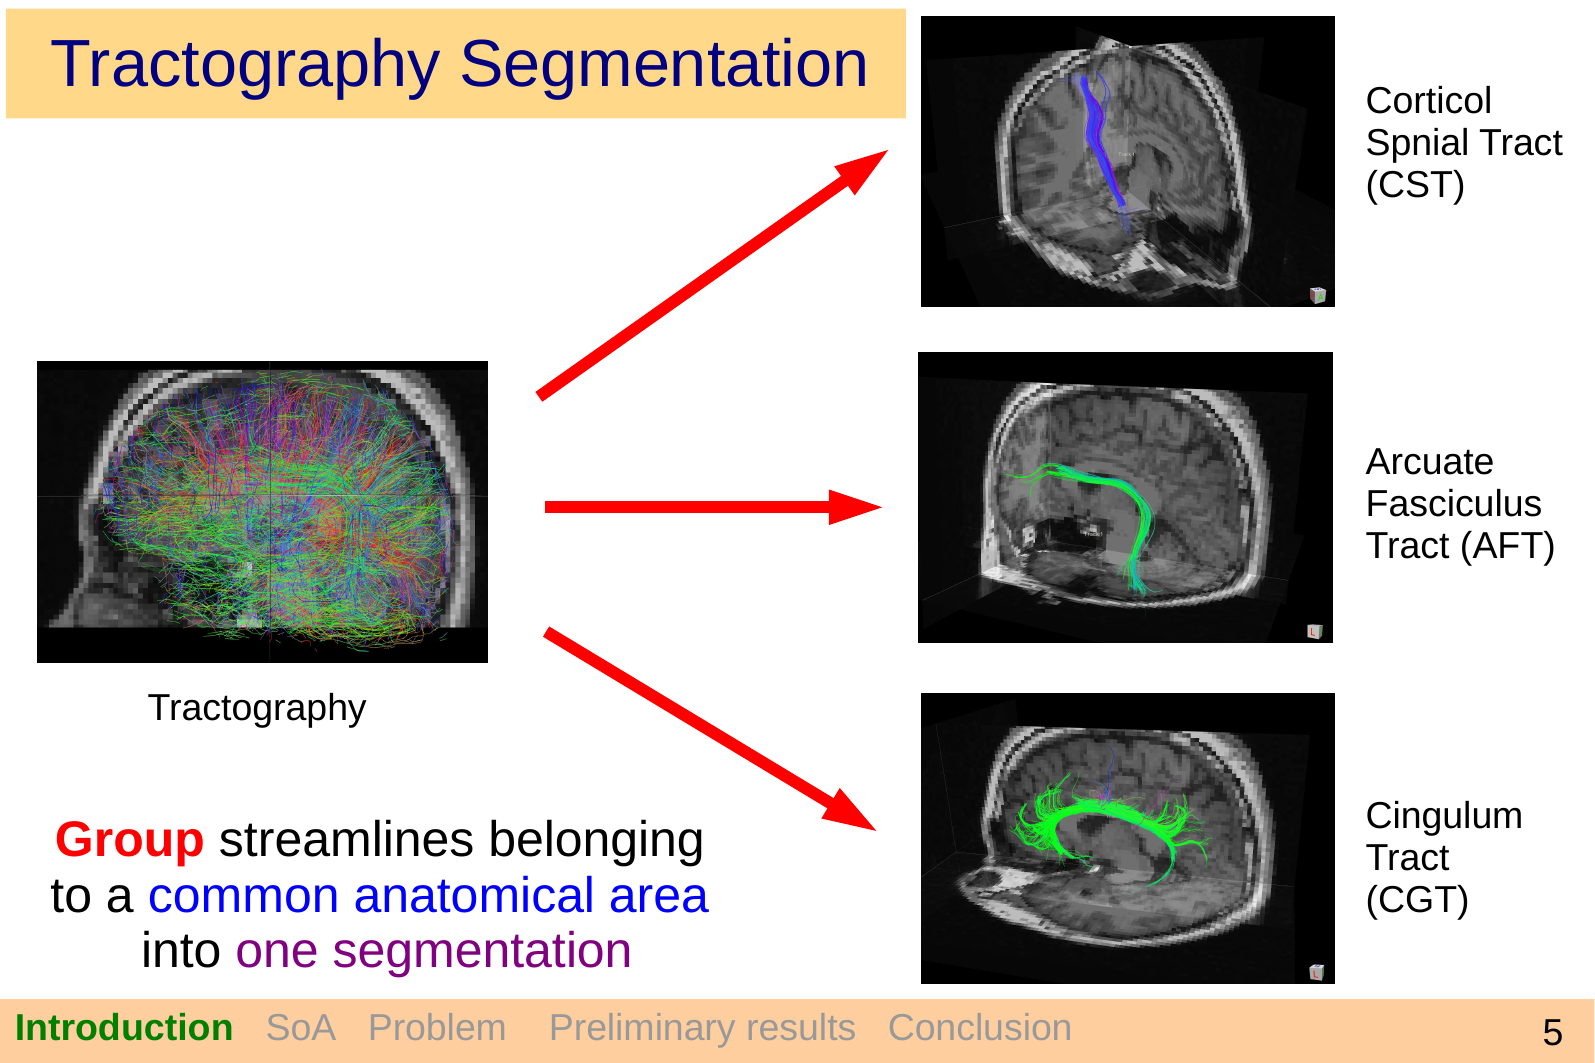

Tractography Segmentation
# Corticol Spnial Tract (CST)
Arcuate Fasciculus
Tract (AFT)
Tractography
Cingulum
Tract
(CGT)
Group streamlines belonging
to a common anatomical area
into one segmentation
Introduction SoA Problem Preliminary results Conclusion